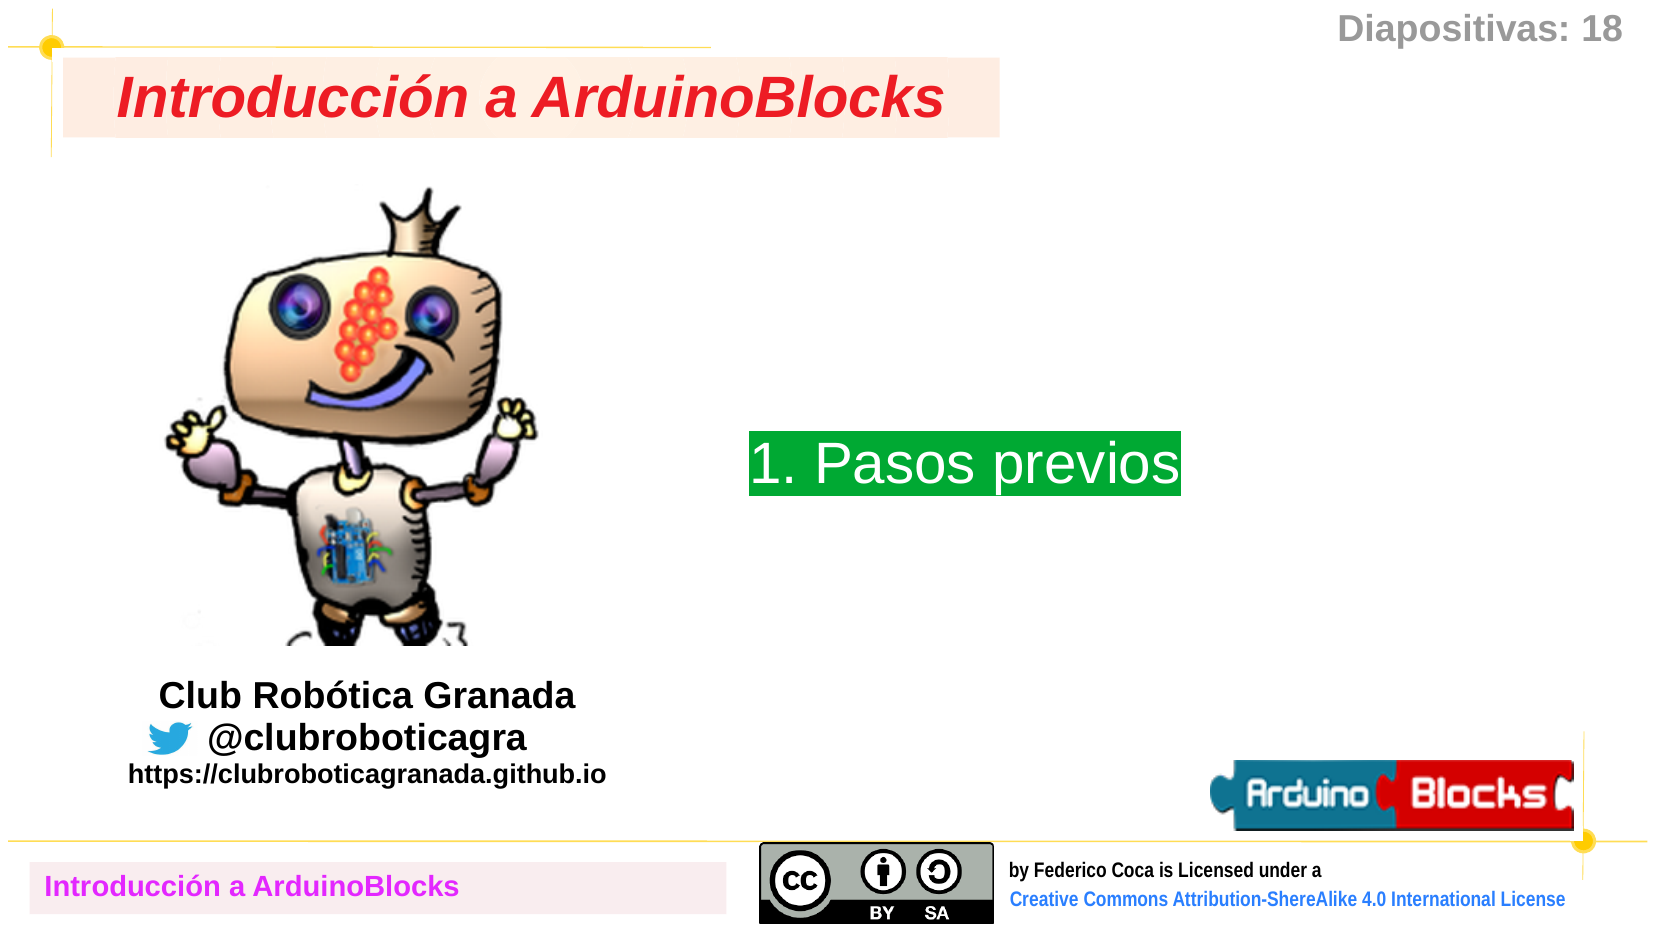

Diapositivas: 18
Introducción a ArduinoBlocks
1. Pasos previos
Club Robótica Granada
@clubroboticagra
https://clubroboticagranada.github.io
Introducción a ArduinoBlocks